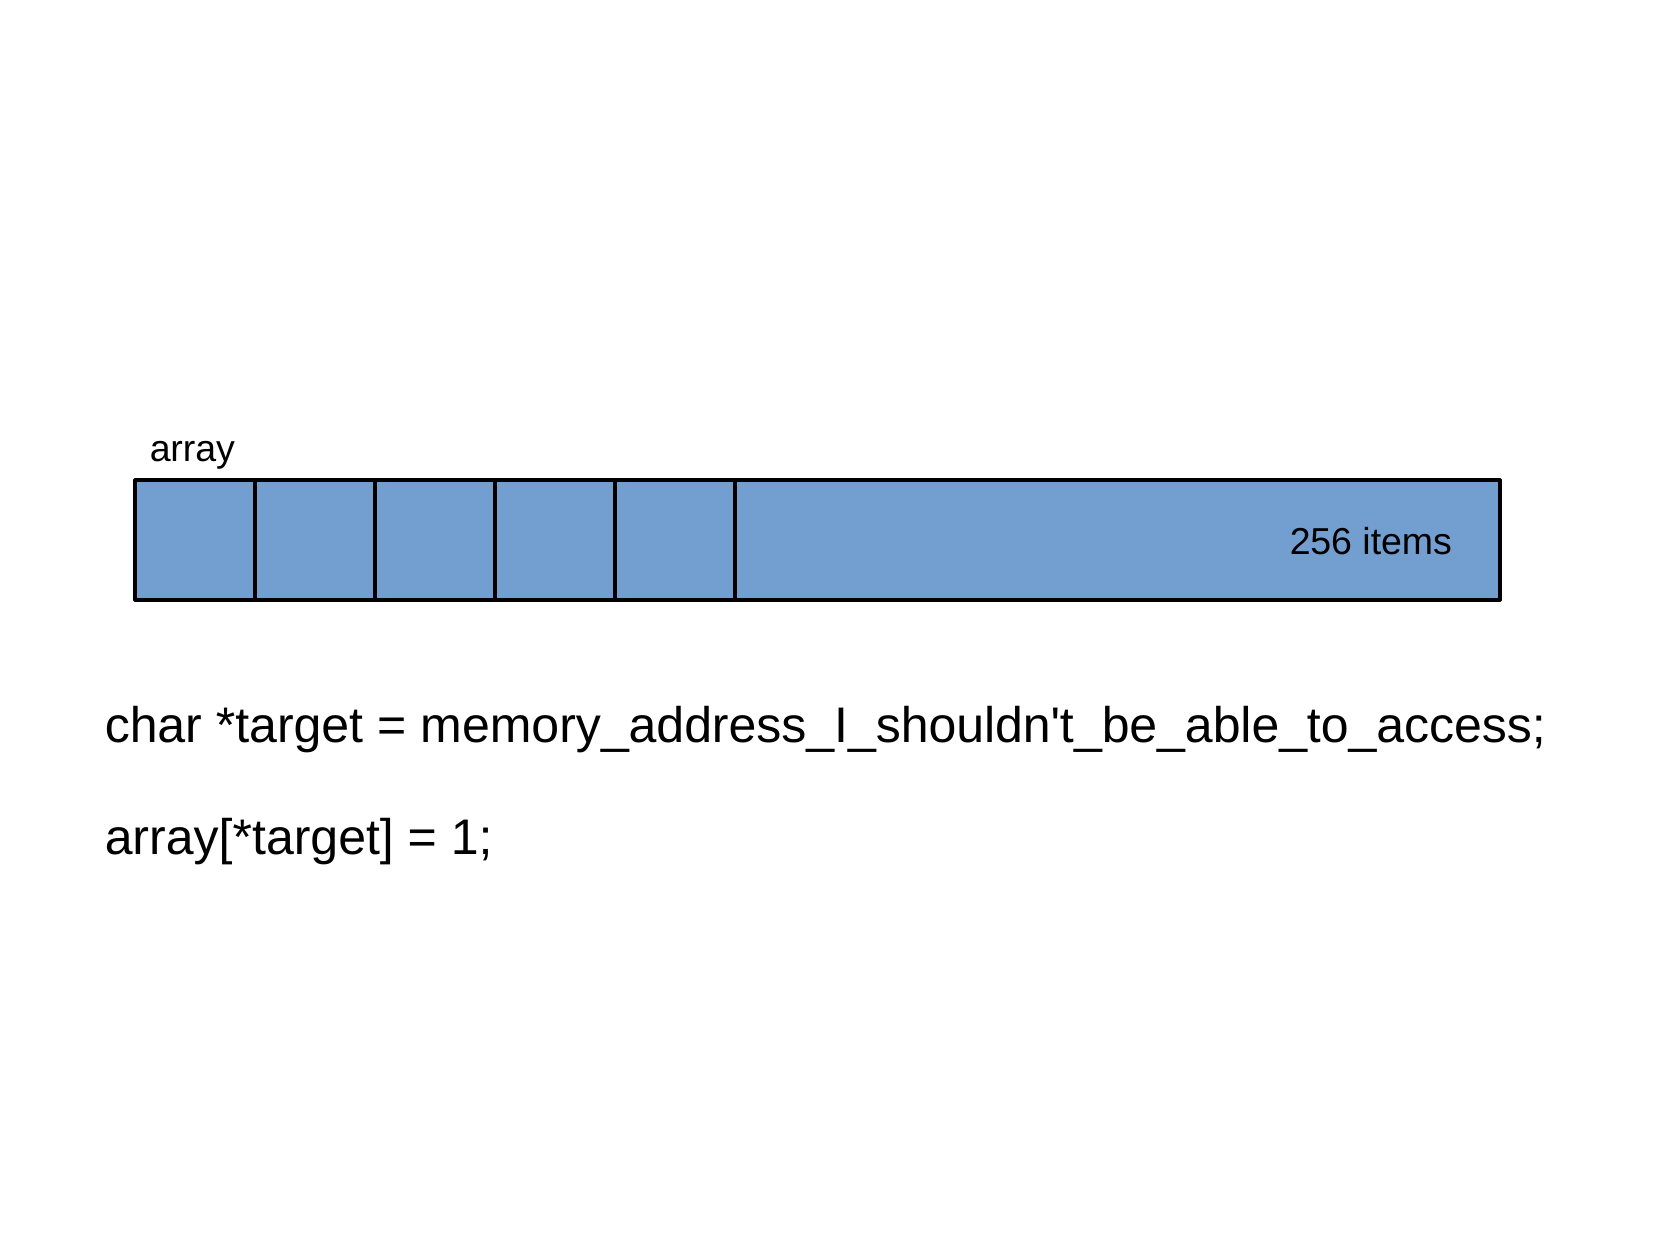

array
256 items
char *target = memory_address_I_shouldn't_be_able_to_access;
array[*target] = 1;